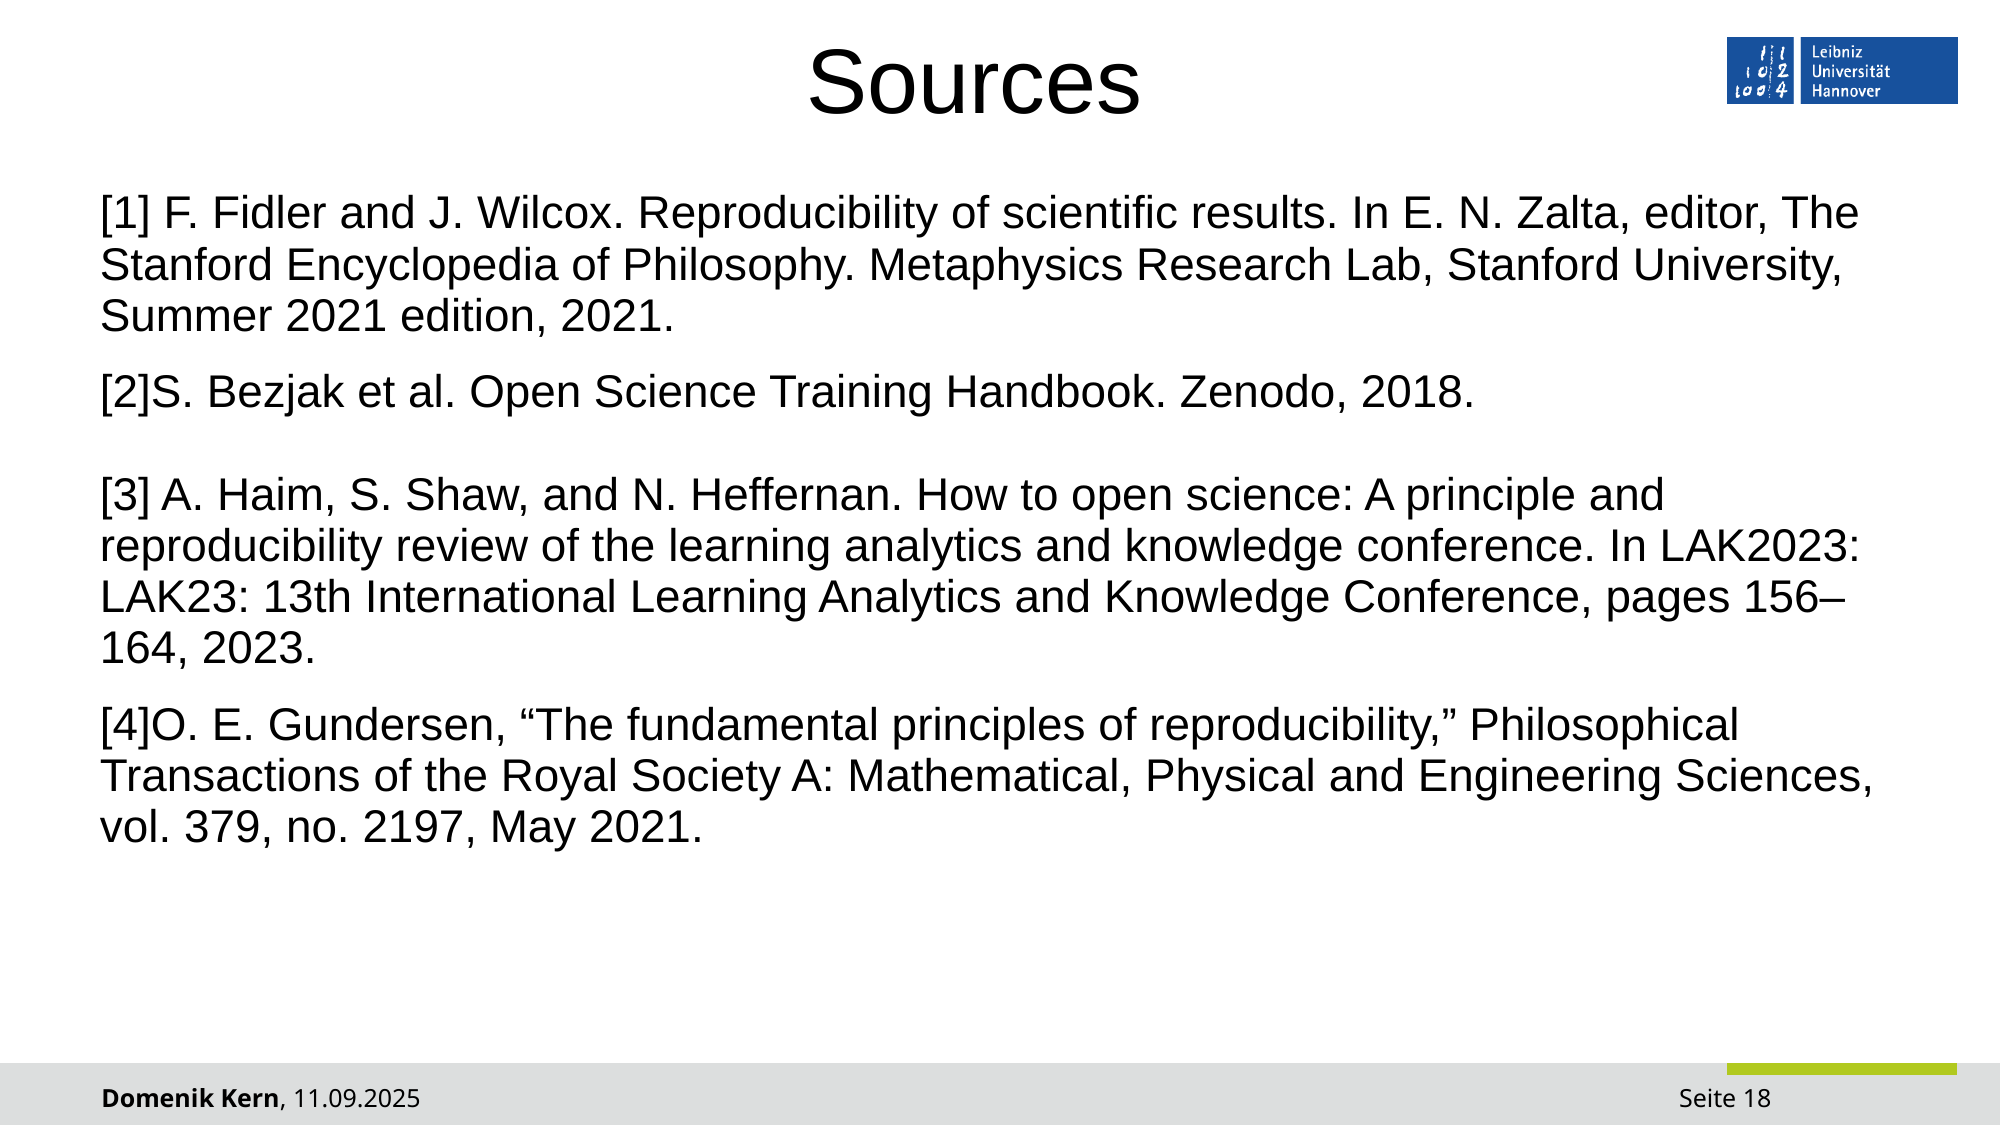

# Sources
[1] F. Fidler and J. Wilcox. Reproducibility of scientific results. In E. N. Zalta, editor, The Stanford Encyclopedia of Philosophy. Metaphysics Research Lab, Stanford University, Summer 2021 edition, 2021.
[2]S. Bezjak et al. Open Science Training Handbook. Zenodo, 2018.
[3] A. Haim, S. Shaw, and N. Heffernan. How to open science: A principle and reproducibility review of the learning analytics and knowledge conference. In LAK2023: LAK23: 13th International Learning Analytics and Knowledge Conference, pages 156–164, 2023.
[4]O. E. Gundersen, “The fundamental principles of reproducibility,” Philosophical Transactions of the Royal Society A: Mathematical, Physical and Engineering Sciences, vol. 379, no. 2197, May 2021.